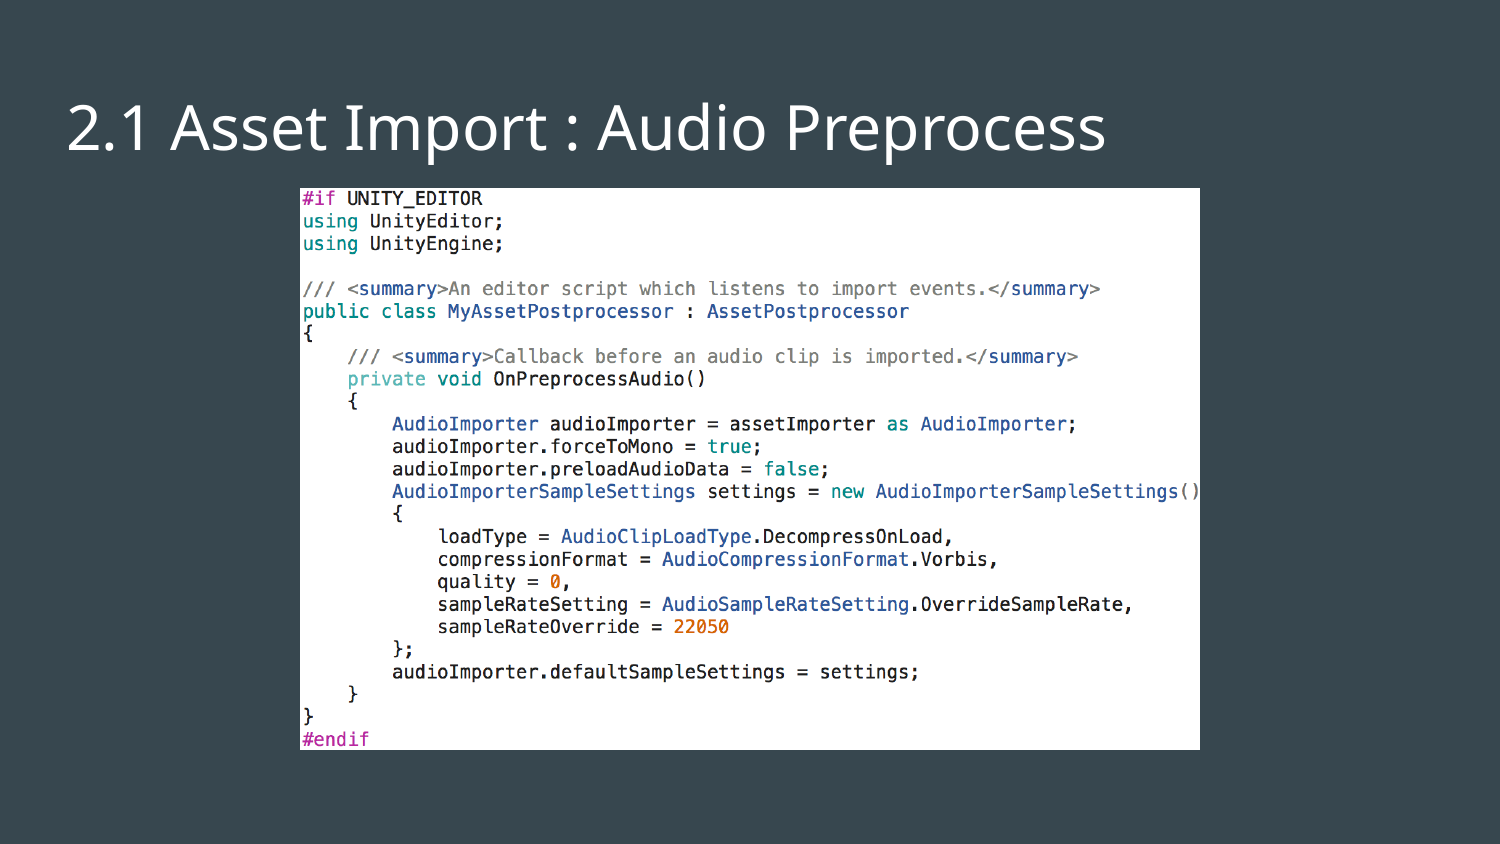

# 2.1 Asset Import : Audio Preprocess